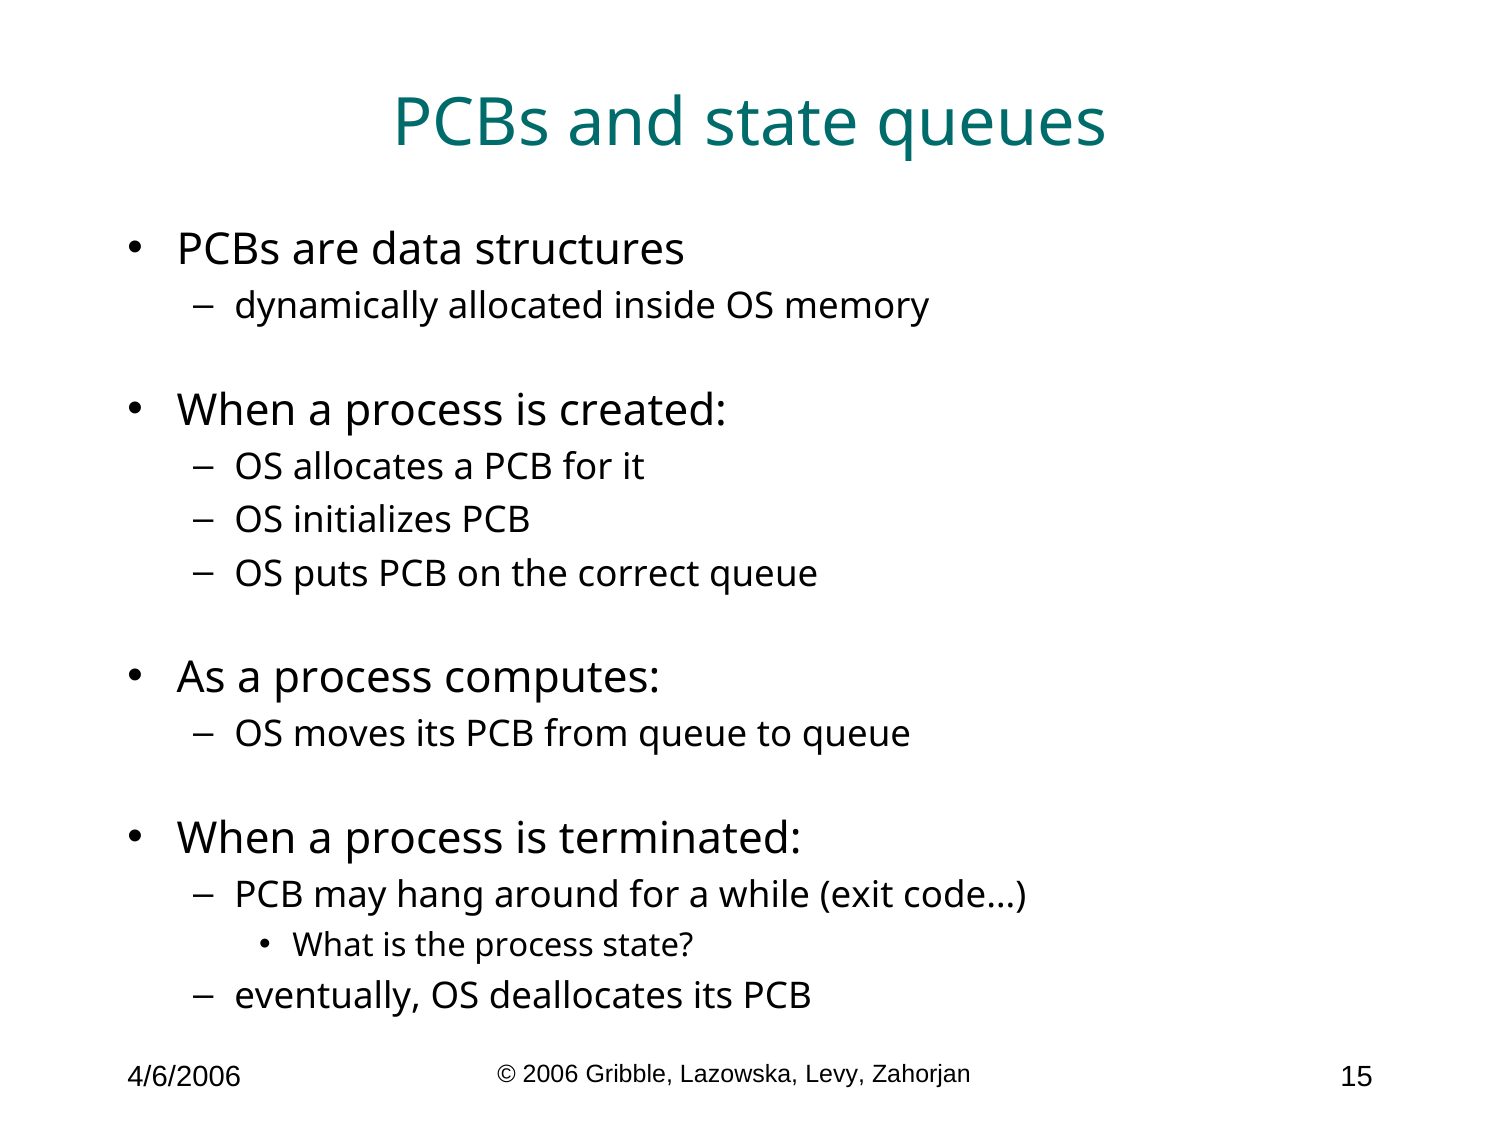

# PCBs and state queues
PCBs are data structures
dynamically allocated inside OS memory
When a process is created:
OS allocates a PCB for it
OS initializes PCB
OS puts PCB on the correct queue
As a process computes:
OS moves its PCB from queue to queue
When a process is terminated:
PCB may hang around for a while (exit code…)
What is the process state?
eventually, OS deallocates its PCB
15